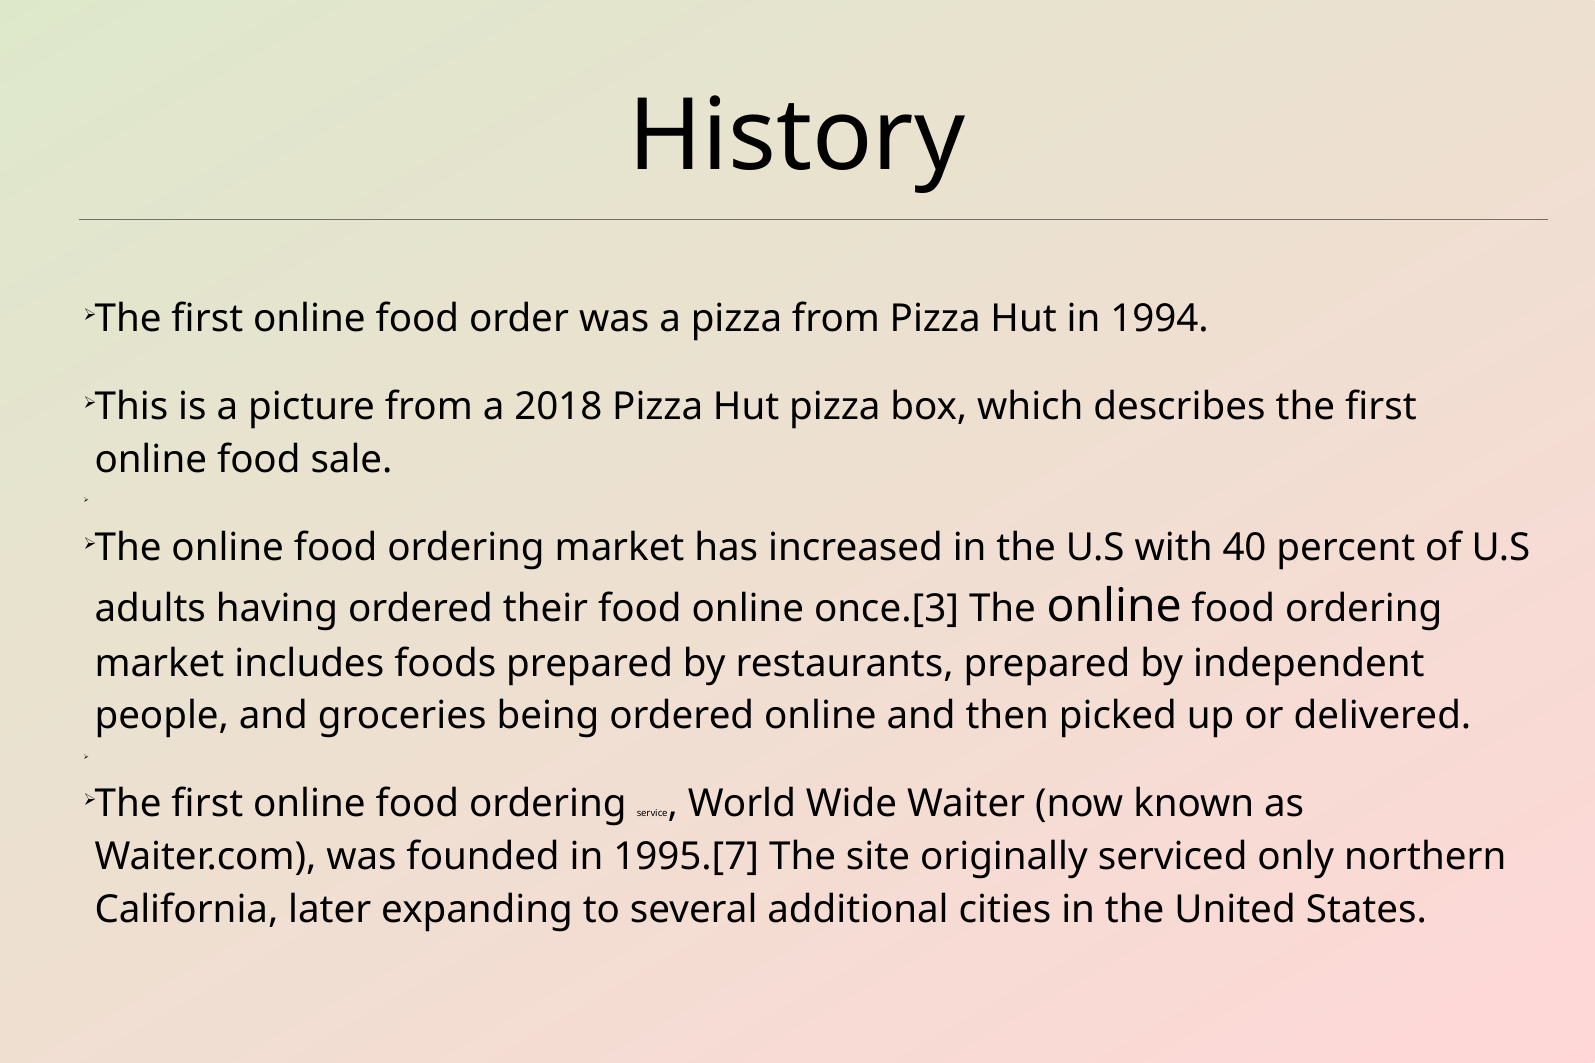

# History
The first online food order was a pizza from Pizza Hut in 1994.
This is a picture from a 2018 Pizza Hut pizza box, which describes the first online food sale.
The online food ordering market has increased in the U.S with 40 percent of U.S adults having ordered their food online once.[3] The online food ordering market includes foods prepared by restaurants, prepared by independent people, and groceries being ordered online and then picked up or delivered.
The first online food ordering service, World Wide Waiter (now known as Waiter.com), was founded in 1995.[7] The site originally serviced only northern California, later expanding to several additional cities in the United States.